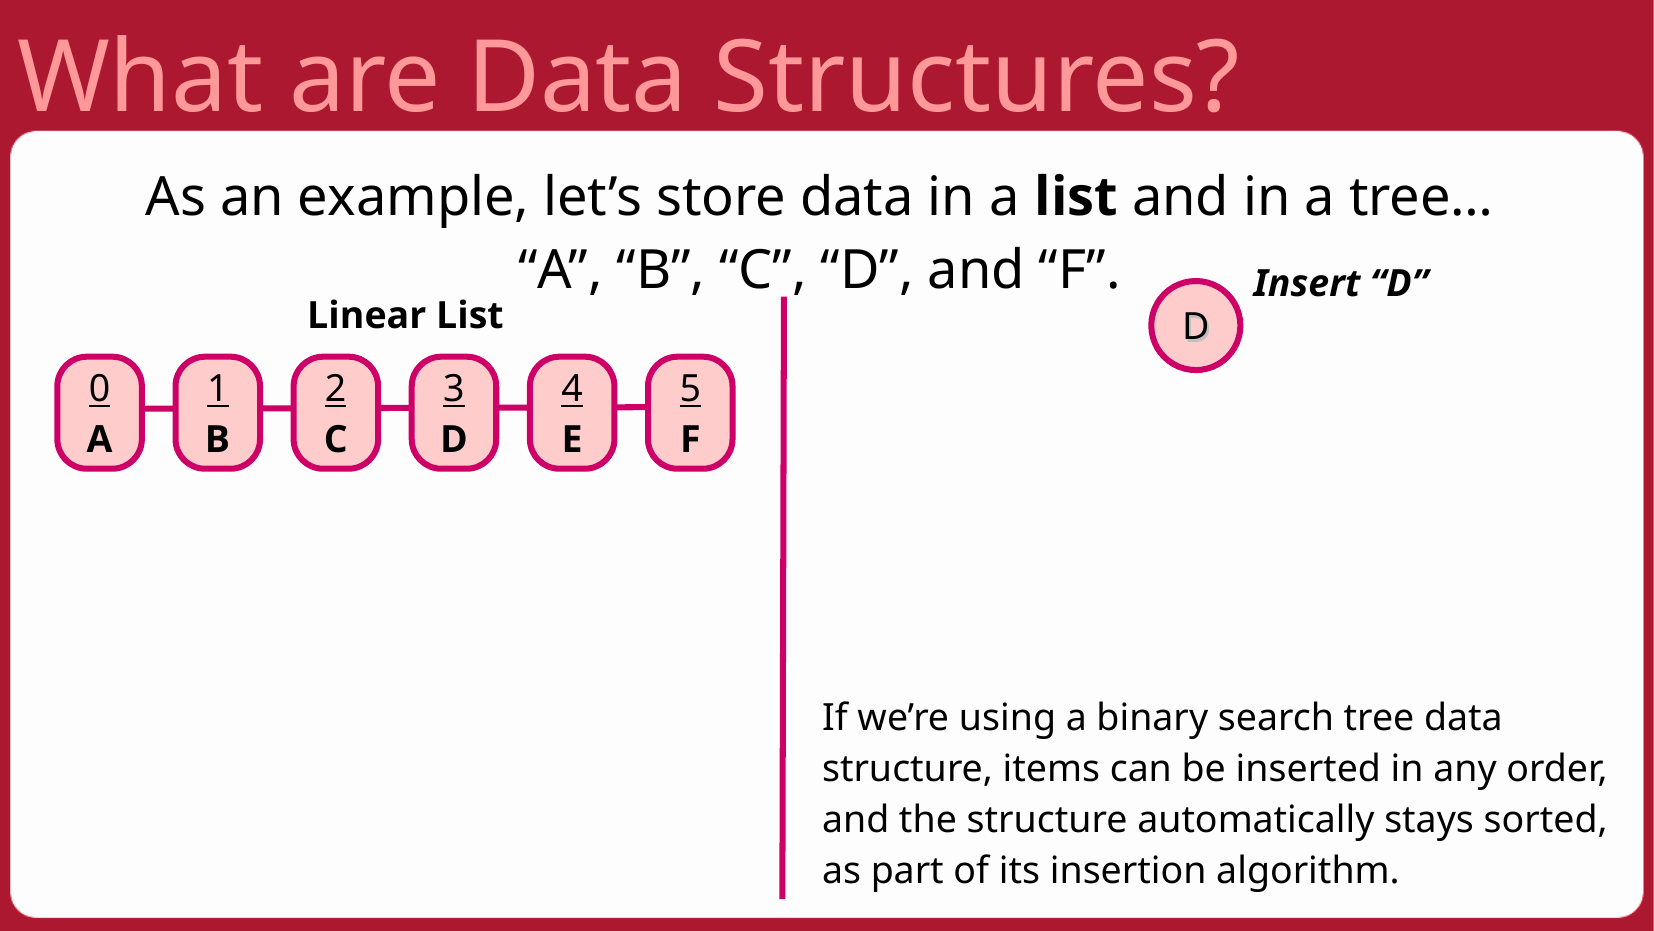

# What are Data Structures?
As an example, let’s store data in a list and in a tree…
“A”, “B”, “C”, “D”, and “F”.
Insert “D”
Linear List
D
0
A
1
B
2
C
3
D
4
E
5
F
If we’re using a binary search tree data structure, items can be inserted in any order, and the structure automatically stays sorted, as part of its insertion algorithm.